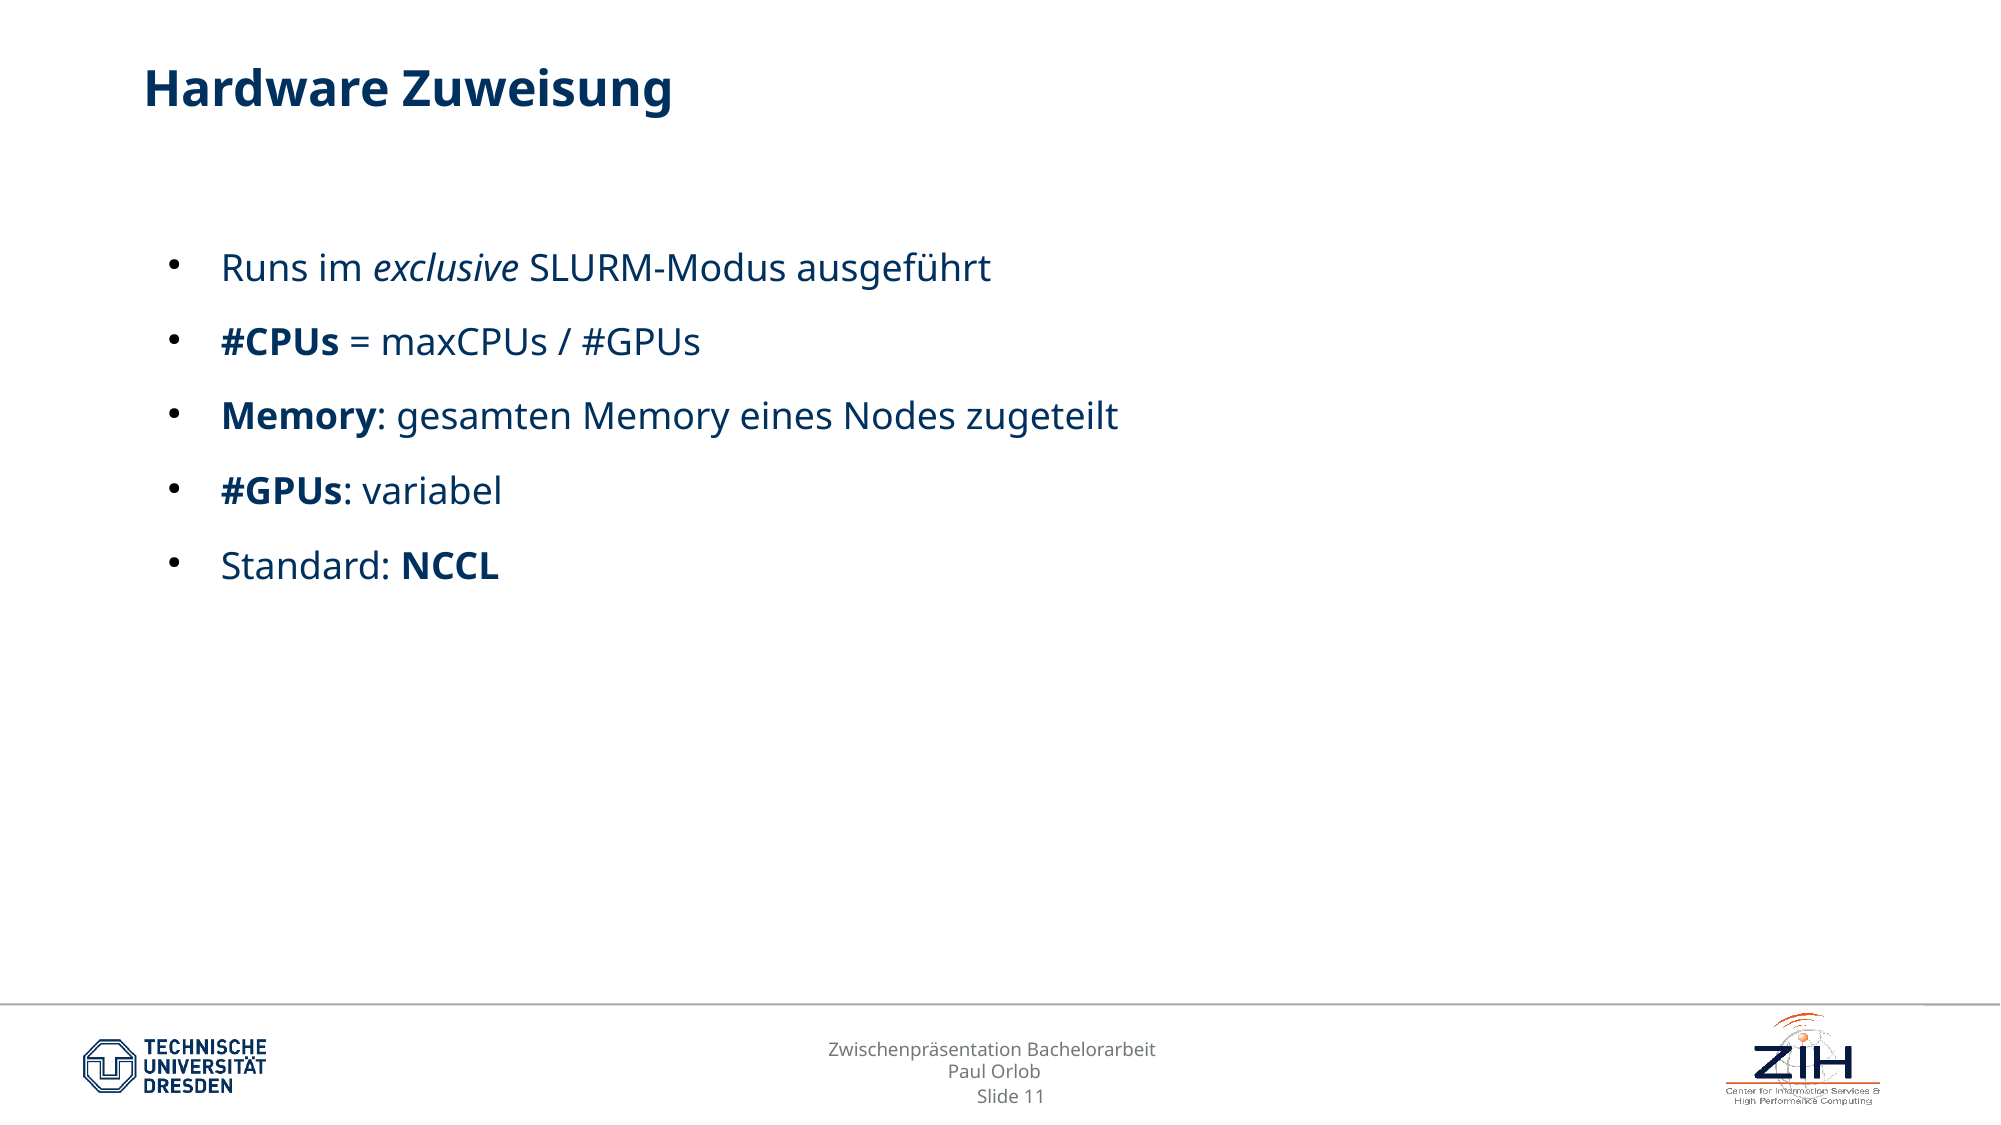

Hardware Zuweisung
# Runs im exclusive SLURM-Modus ausgeführt
#CPUs = maxCPUs / #GPUs
Memory: gesamten Memory eines Nodes zugeteilt
#GPUs: variabel
Standard: NCCL